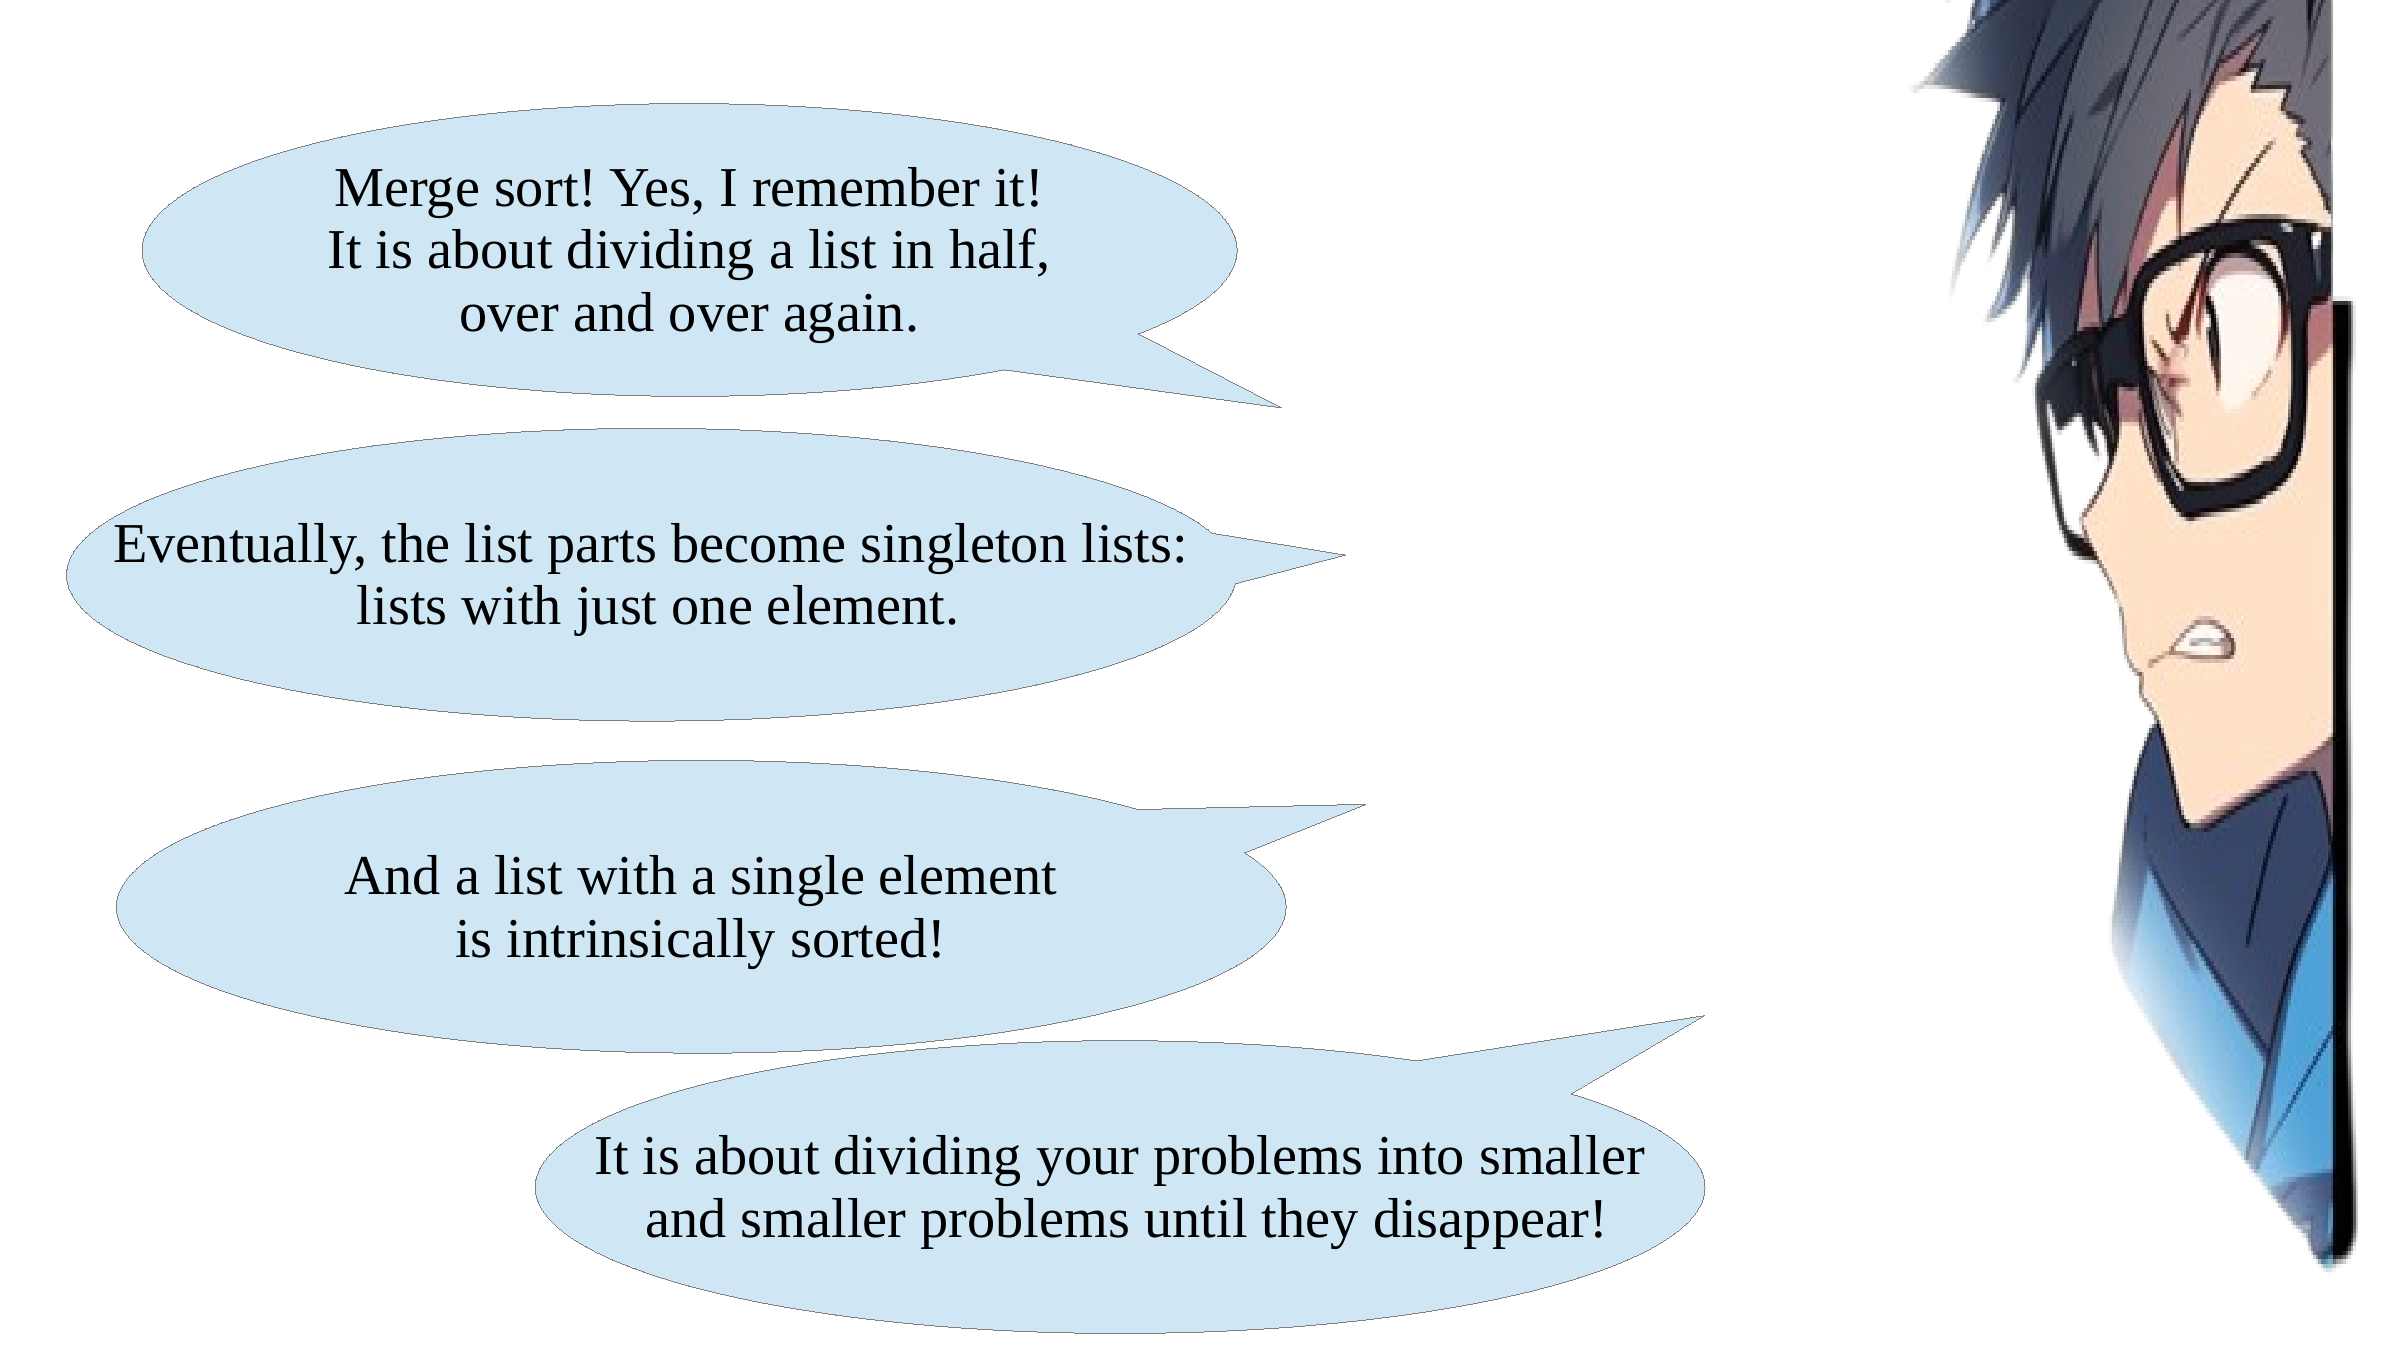

Merge sort! Yes, I remember it!
It is about dividing a list in half,
over and over again.
Eventually, the list parts become singleton lists:
 lists with just one element.
And a list with a single element
is intrinsically sorted!
It is about dividing your problems into smaller
 and smaller problems until they disappear!